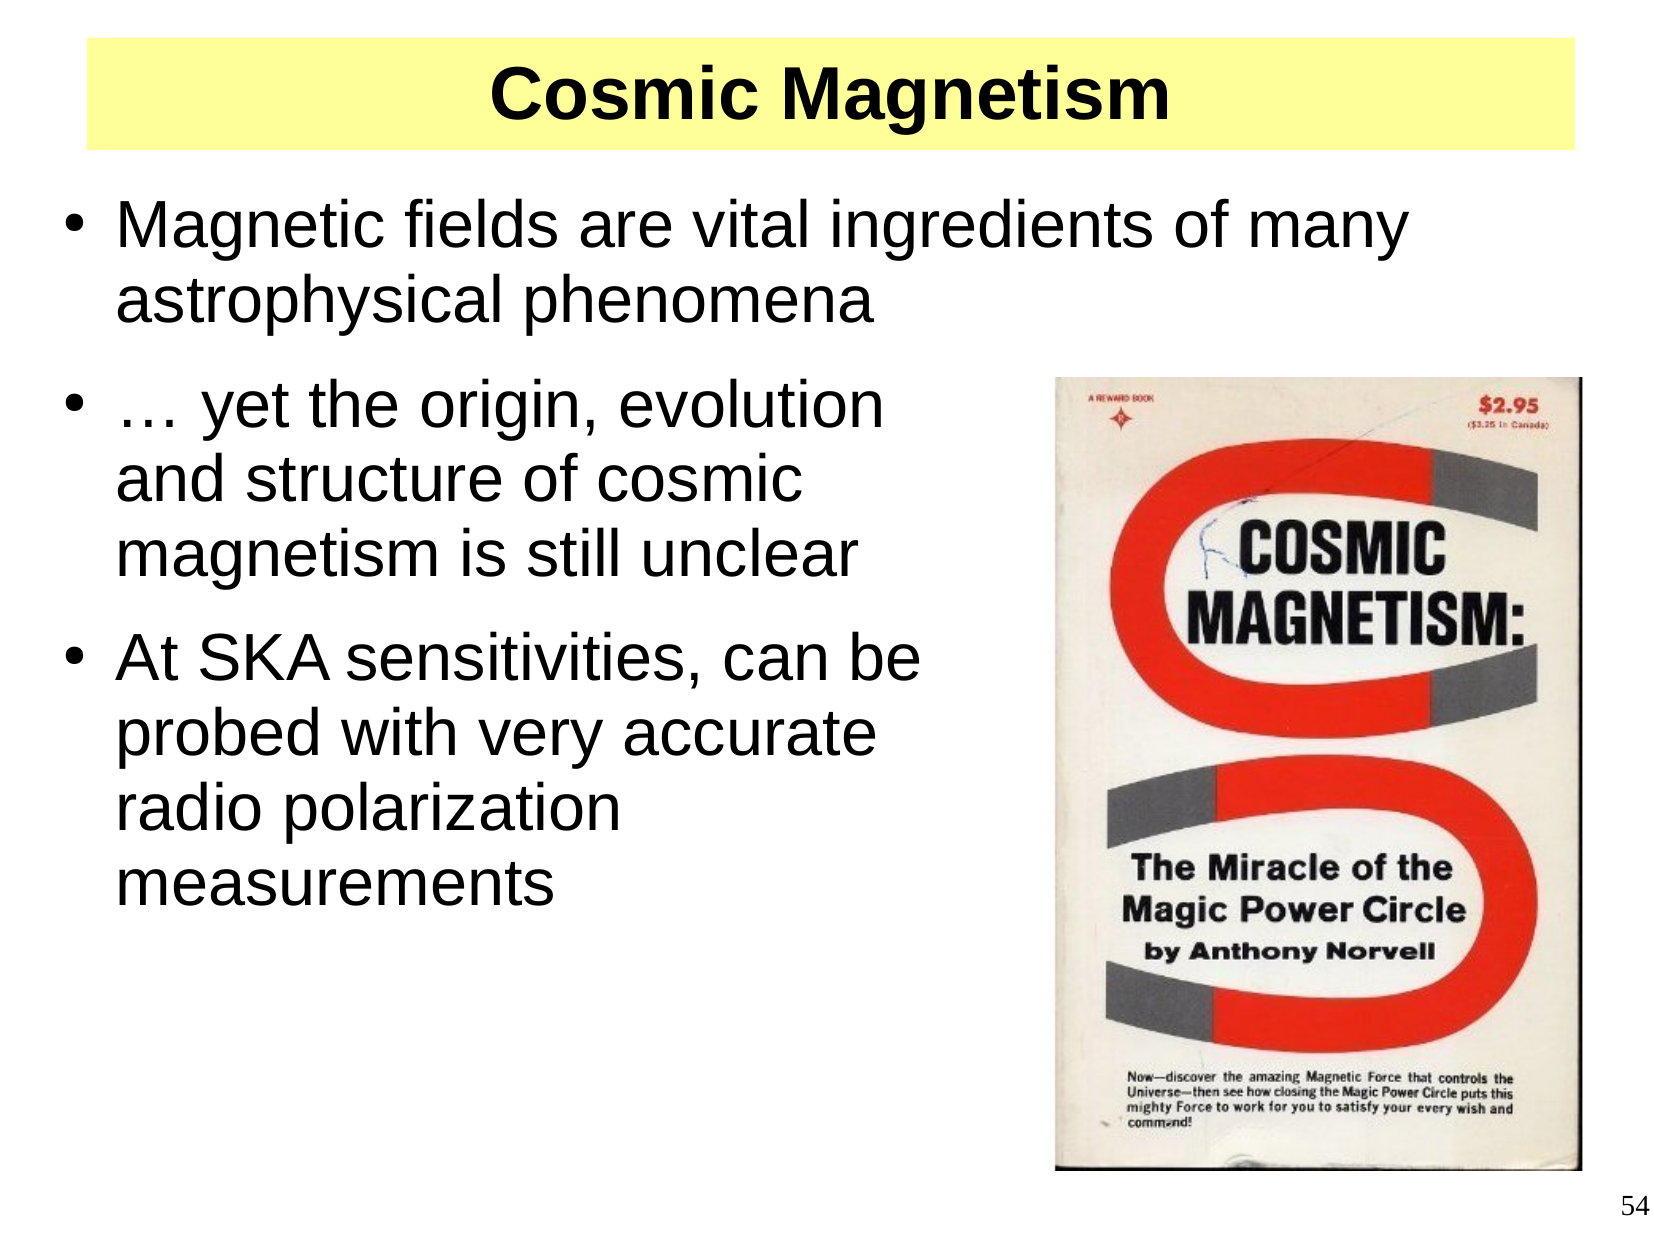

# Cosmic Magnetism
Magnetic fields are vital ingredients of many astrophysical phenomena
… yet the origin, evolution
and structure of cosmic
magnetism is still unclear
At SKA sensitivities, can be
probed with very accurate
radio polarization
measurements
54